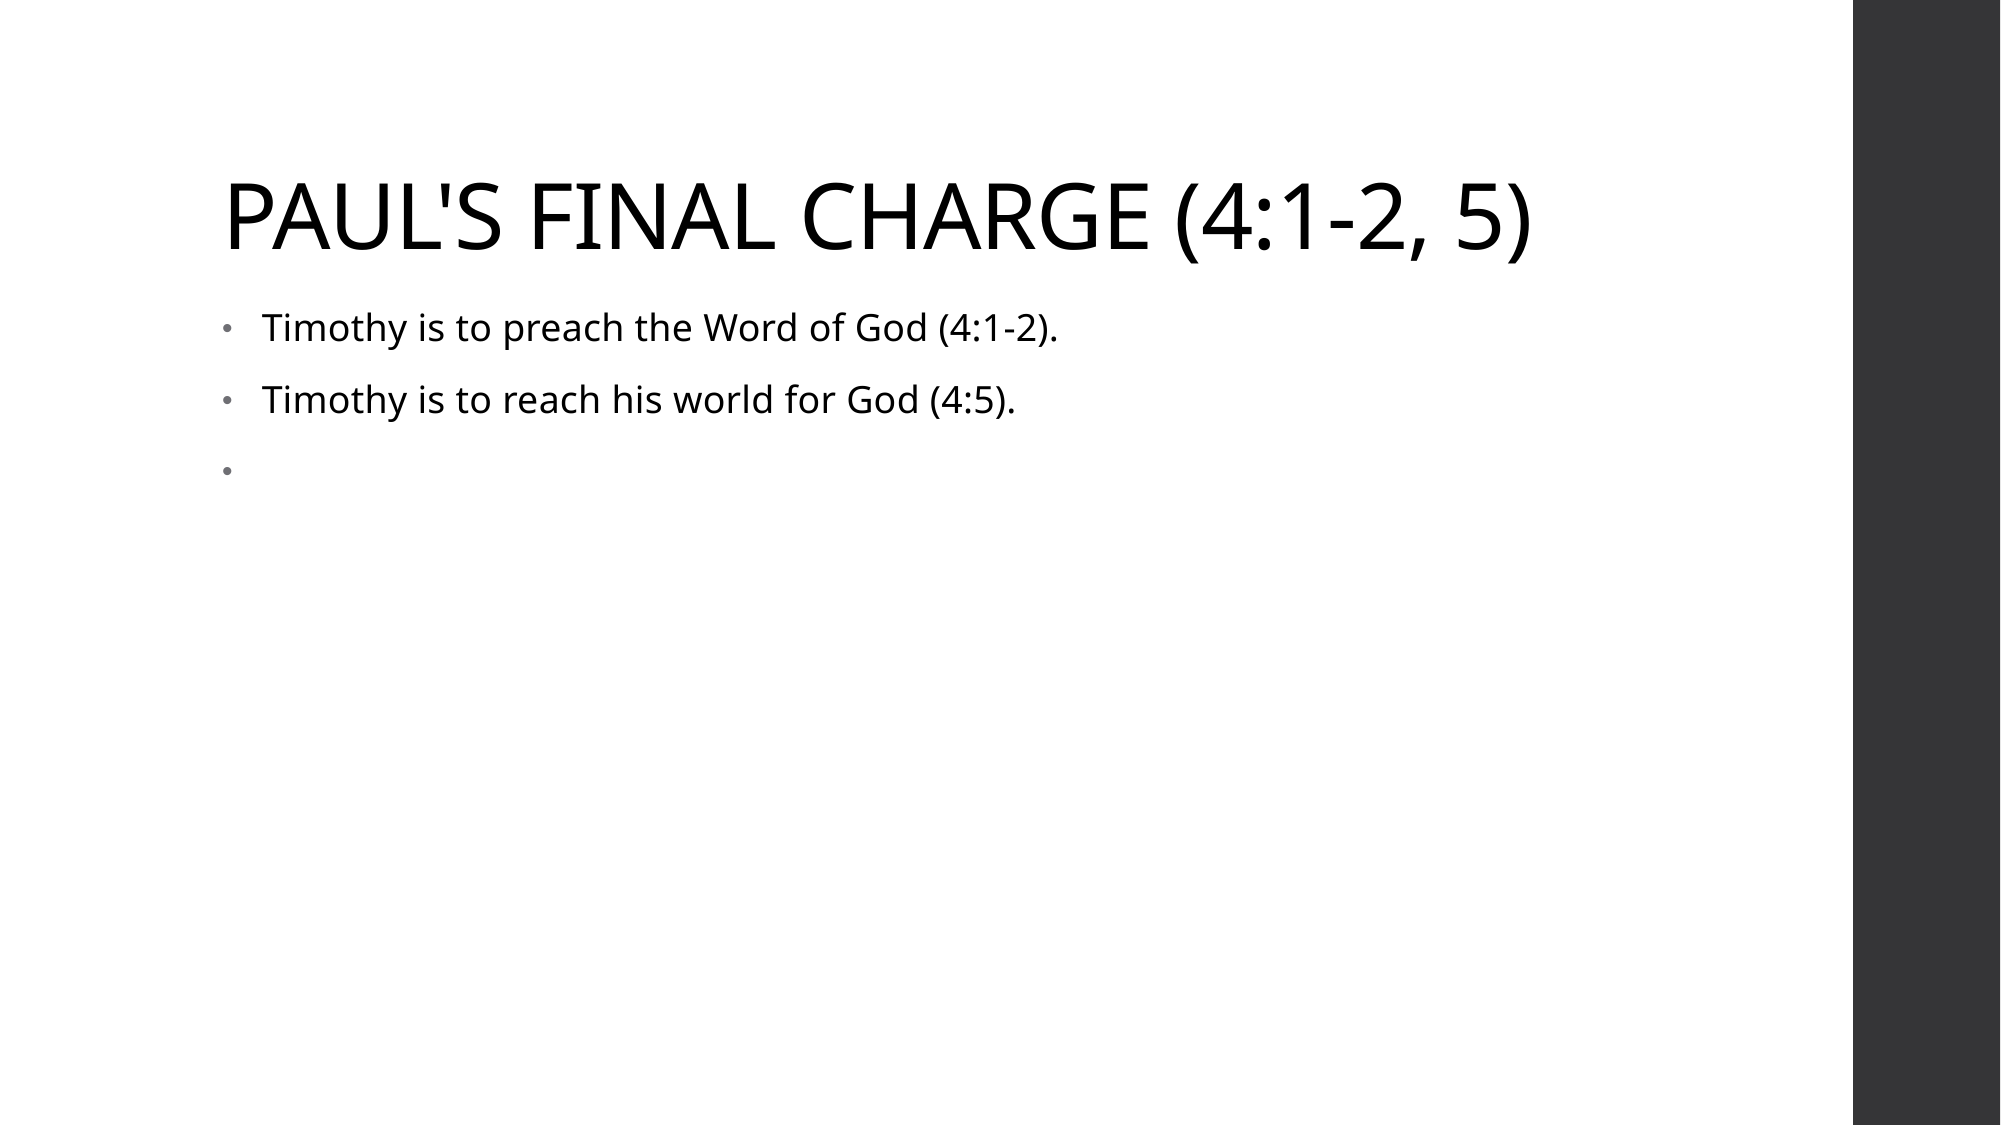

# PAUL'S FINAL CHARGE (4:1-2, 5)
 Timothy is to preach the Word of God (4:1-2).
 Timothy is to reach his world for God (4:5).